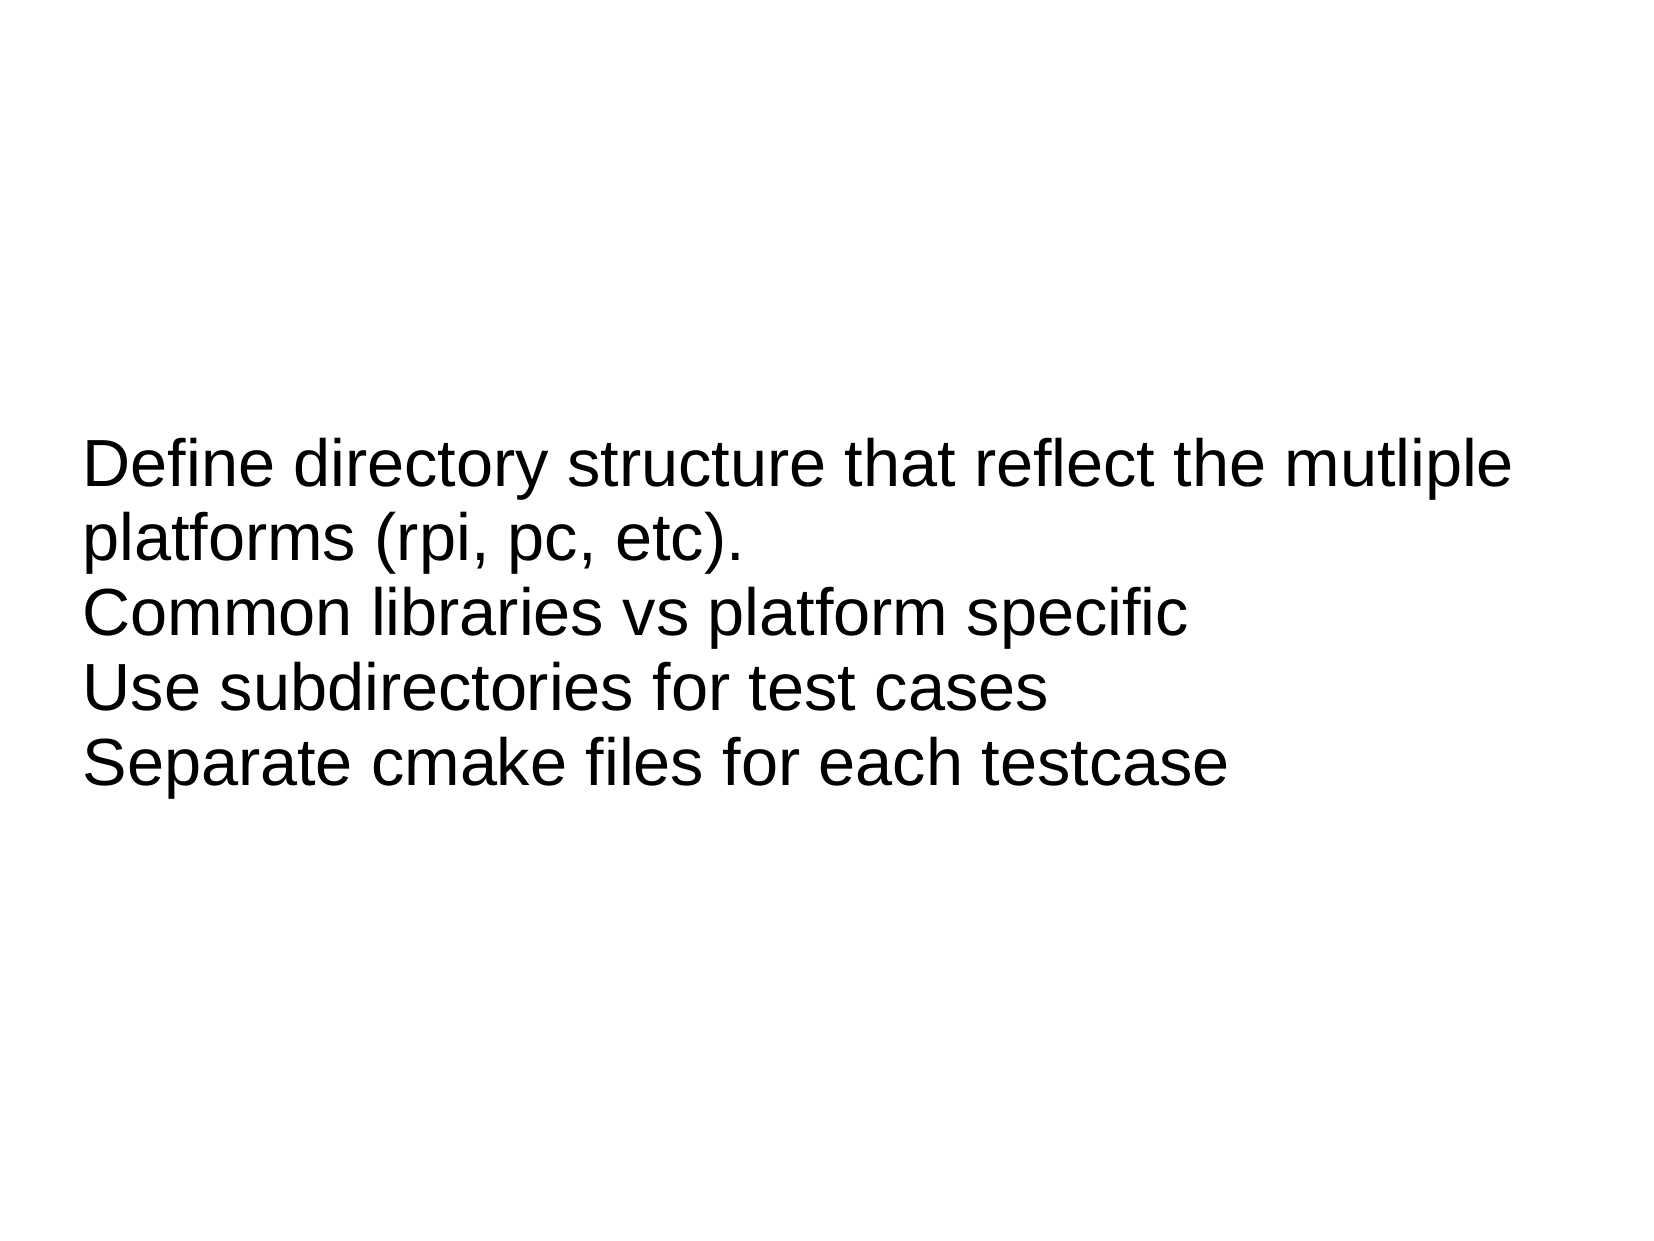

# Define directory structure that reflect the mutliple platforms (rpi, pc, etc).
Common libraries vs platform specific
Use subdirectories for test cases
Separate cmake files for each testcase